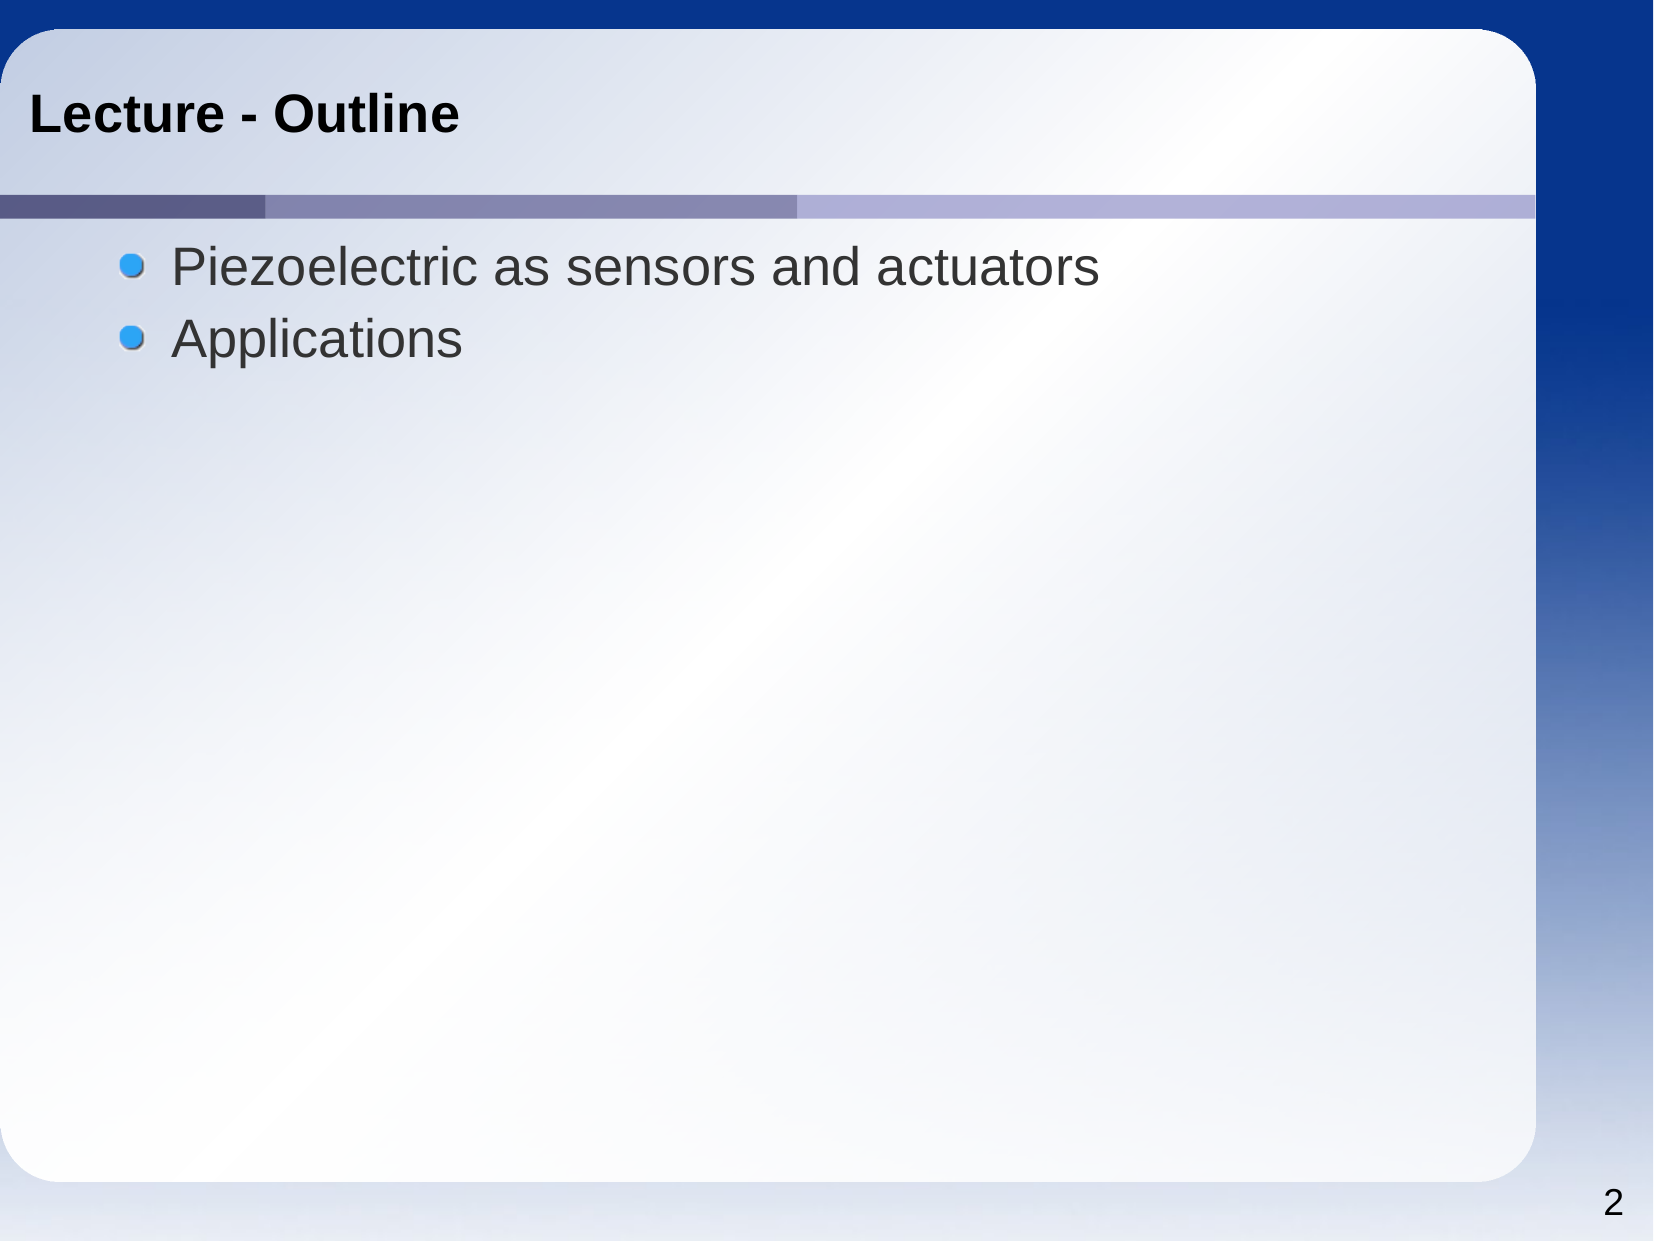

# Lecture - Outline
Piezoelectric as sensors and actuators
Applications
2